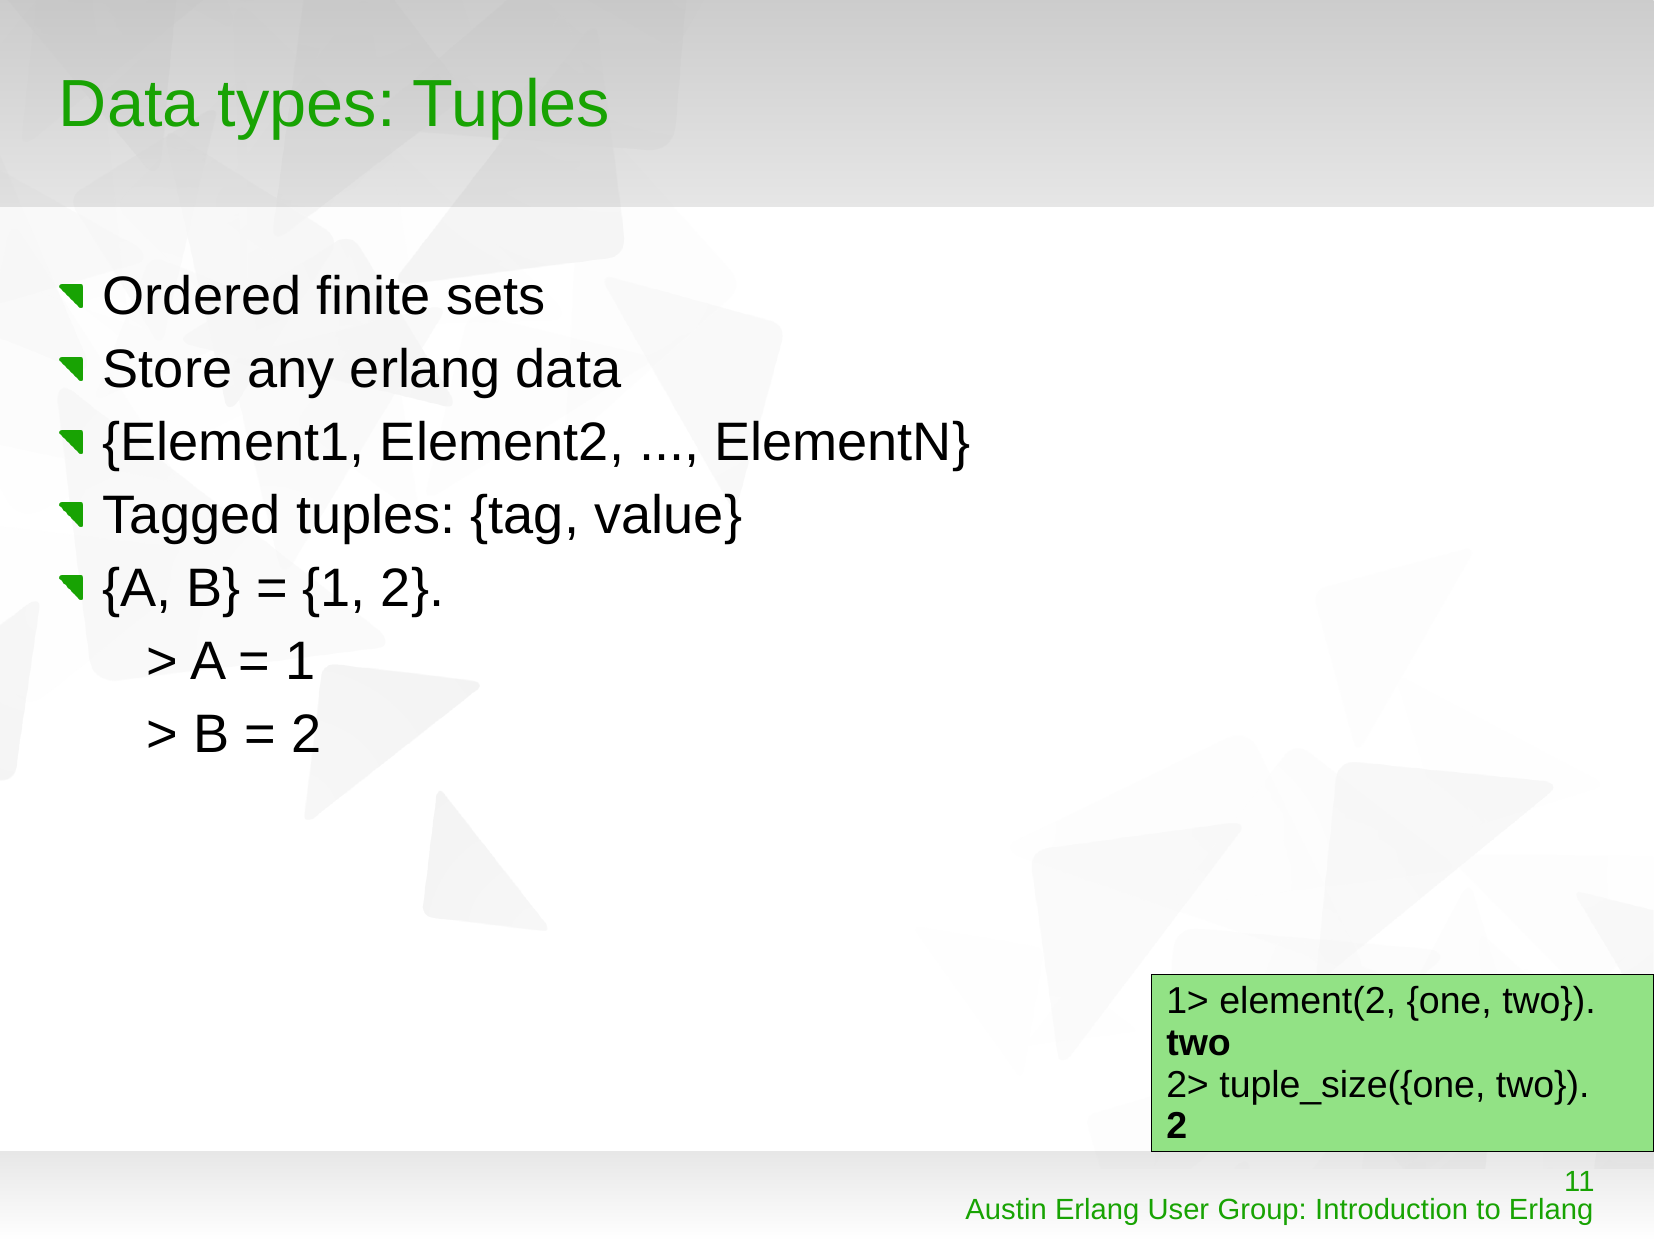

# Data types: Tuples
Ordered finite sets
Store any erlang data
{Element1, Element2, ..., ElementN}
Tagged tuples: {tag, value}
{A, B} = {1, 2}.
> A = 1
> B = 2
1> element(2, {one, two}).
two
2> tuple_size({one, two}).
2
11
Austin Erlang User Group: Introduction to Erlang